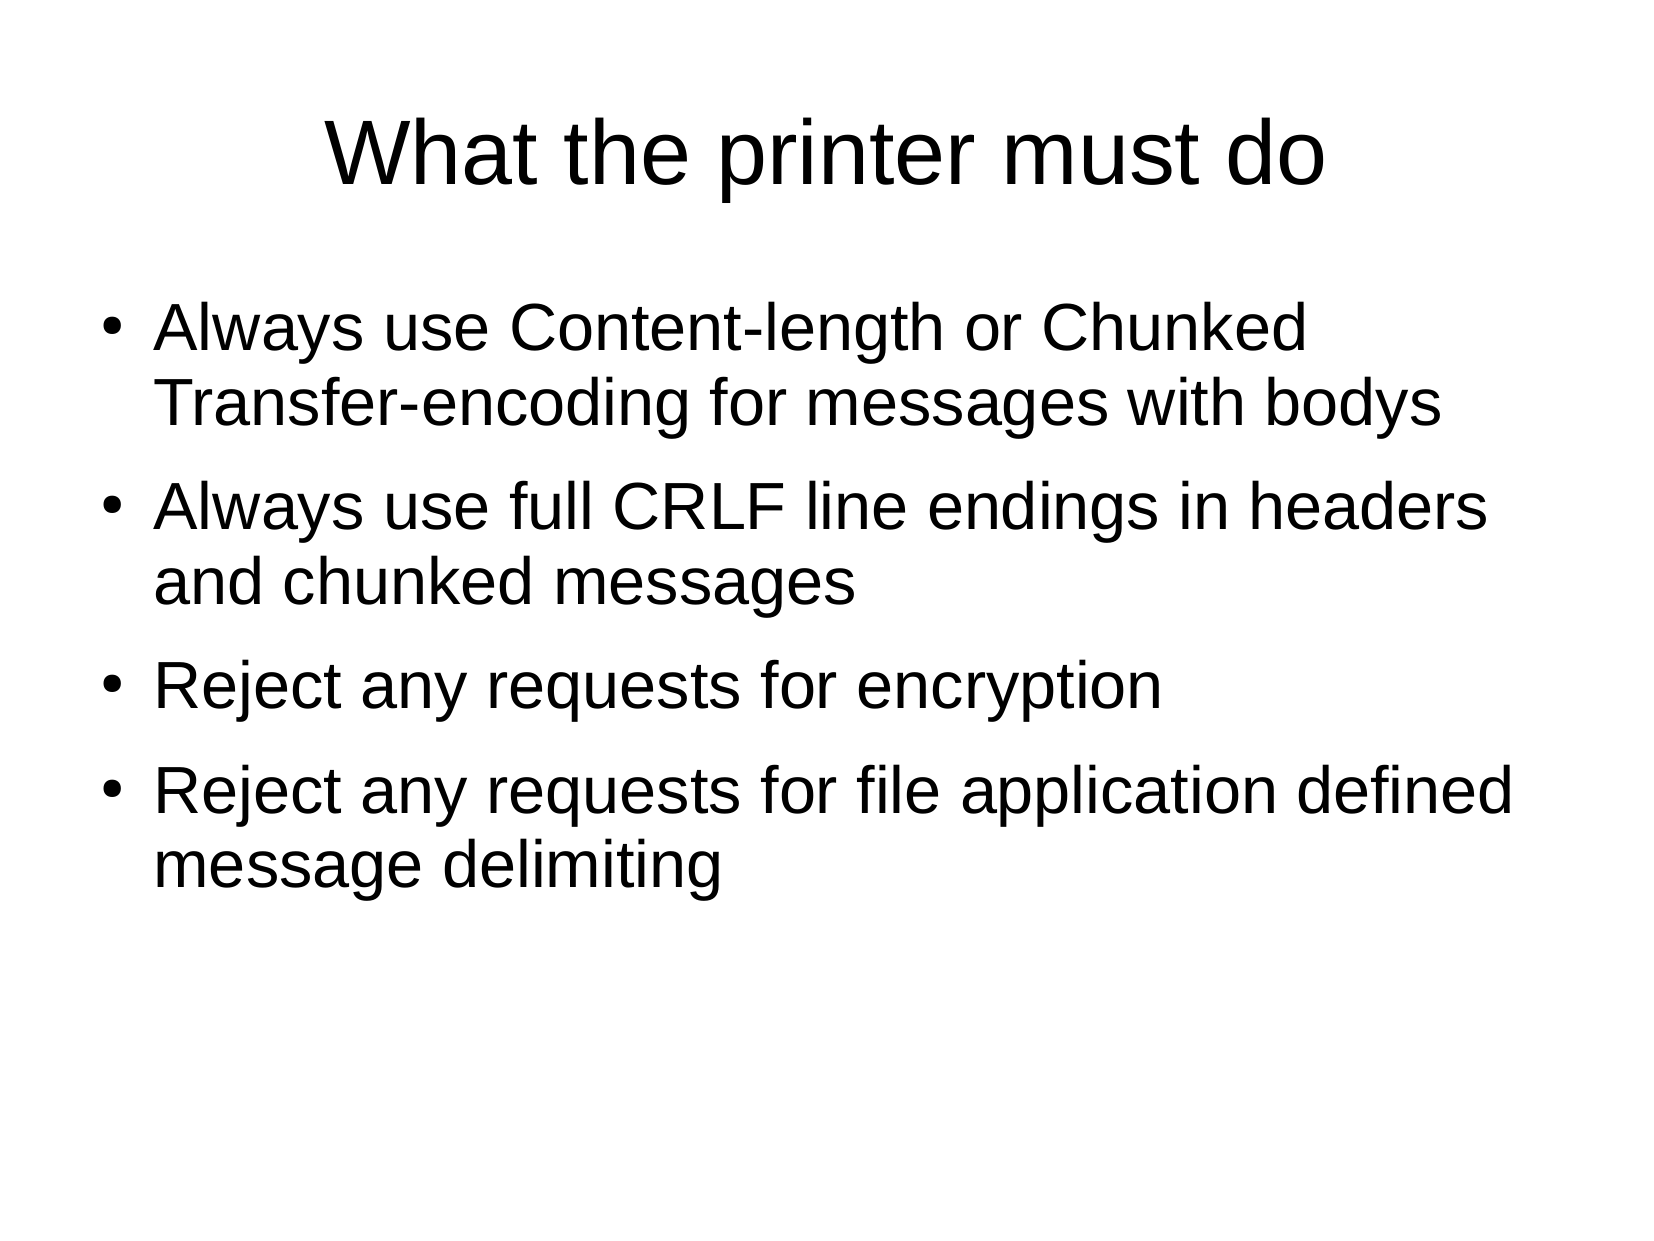

# What the printer must do
Always use Content-length or Chunked Transfer-encoding for messages with bodys
Always use full CRLF line endings in headers and chunked messages
Reject any requests for encryption
Reject any requests for file application defined message delimiting